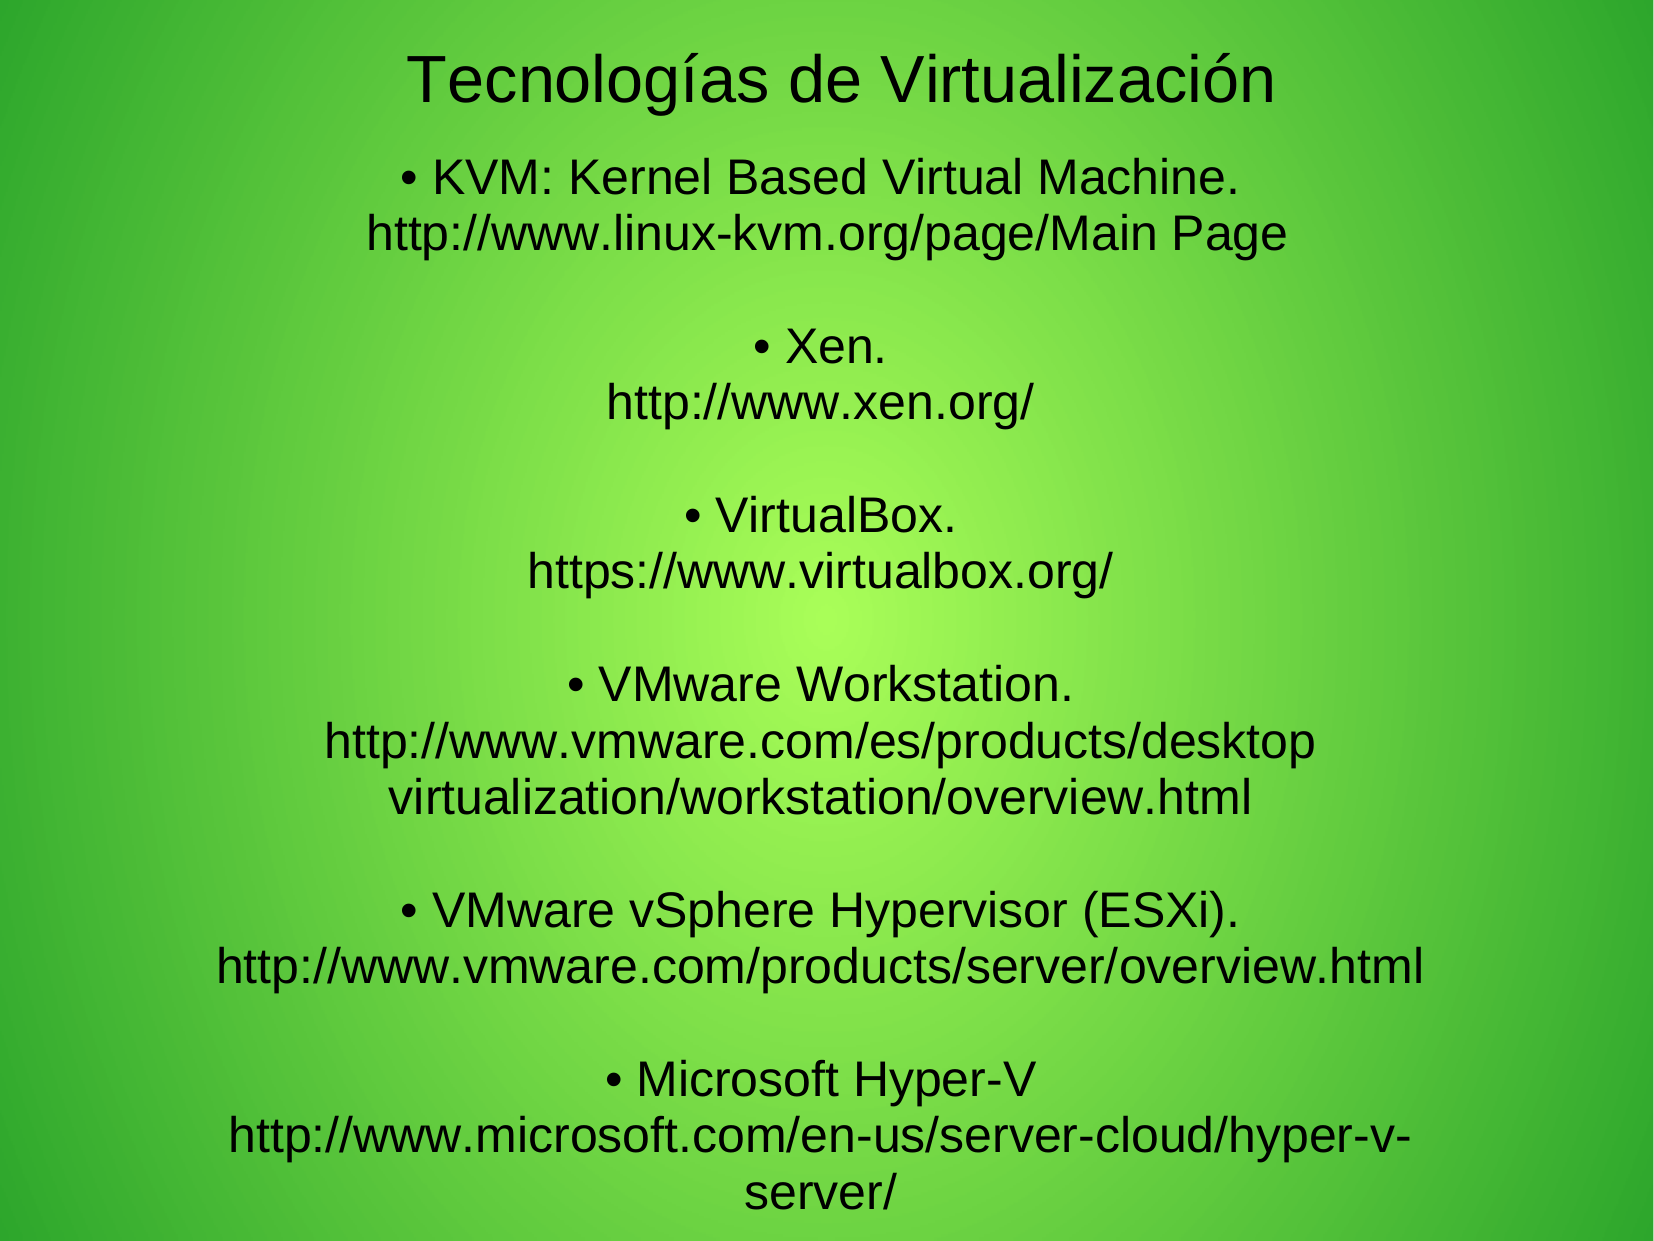

Tecnologías de Virtualización
• KVM: Kernel Based Virtual Machine.
 http://www.linux-kvm.org/page/Main Page
• Xen.
http://www.xen.org/
• VirtualBox.
https://www.virtualbox.org/
• VMware Workstation.
http://www.vmware.com/es/products/desktop virtualization/workstation/overview.html
• VMware vSphere Hypervisor (ESXi).
http://www.vmware.com/products/server/overview.html
• Microsoft Hyper-V
http://www.microsoft.com/en-us/server-cloud/hyper-v-server/